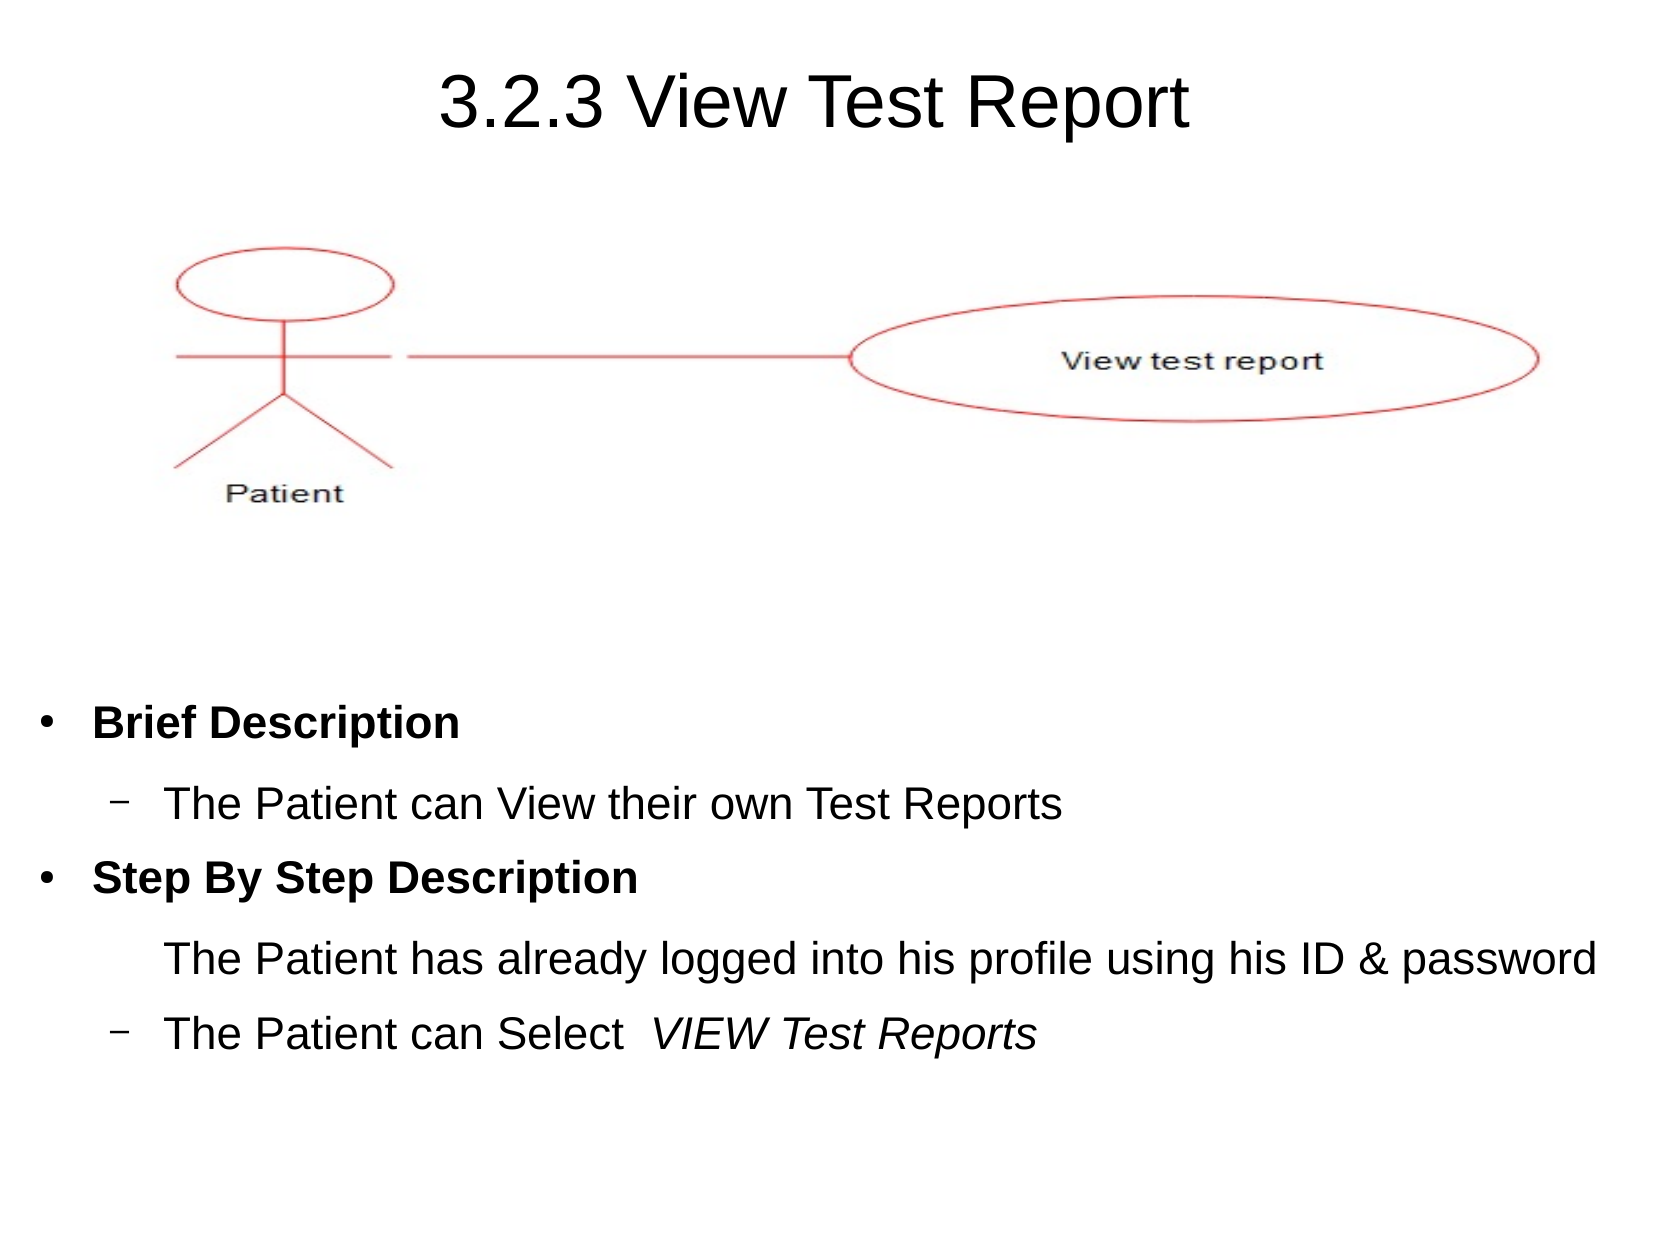

# 3.2.3 View Test Report
Brief Description
The Patient can View their own Test Reports
Step By Step Description
The Patient has already logged into his profile using his ID & password
The Patient can Select VIEW Test Reports